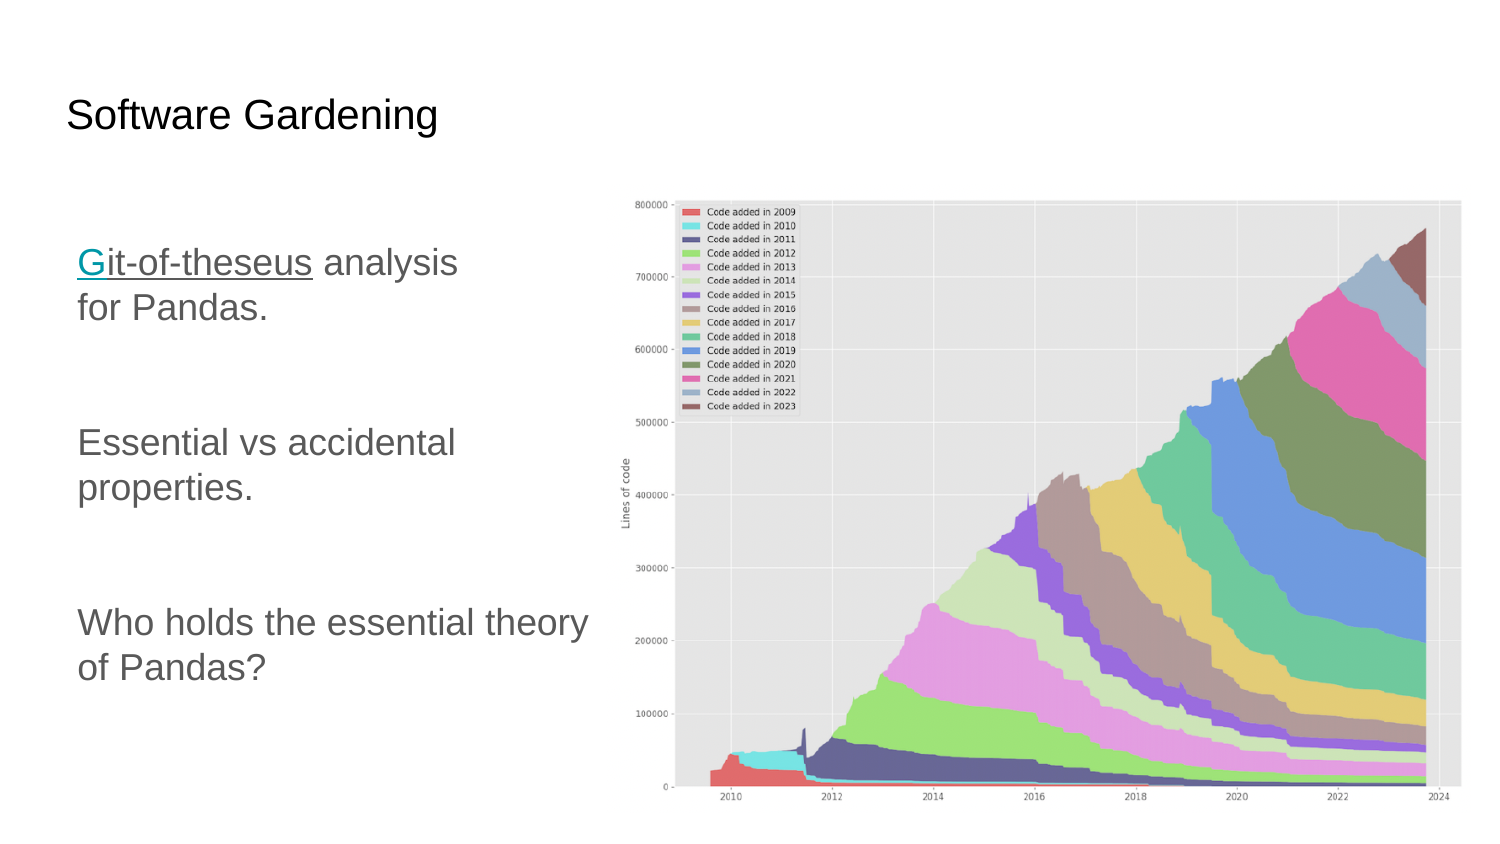

Software Gardening
Git-of-theseus analysis
for Pandas.
Essential vs accidental
properties.
Who holds the essential theory of Pandas?